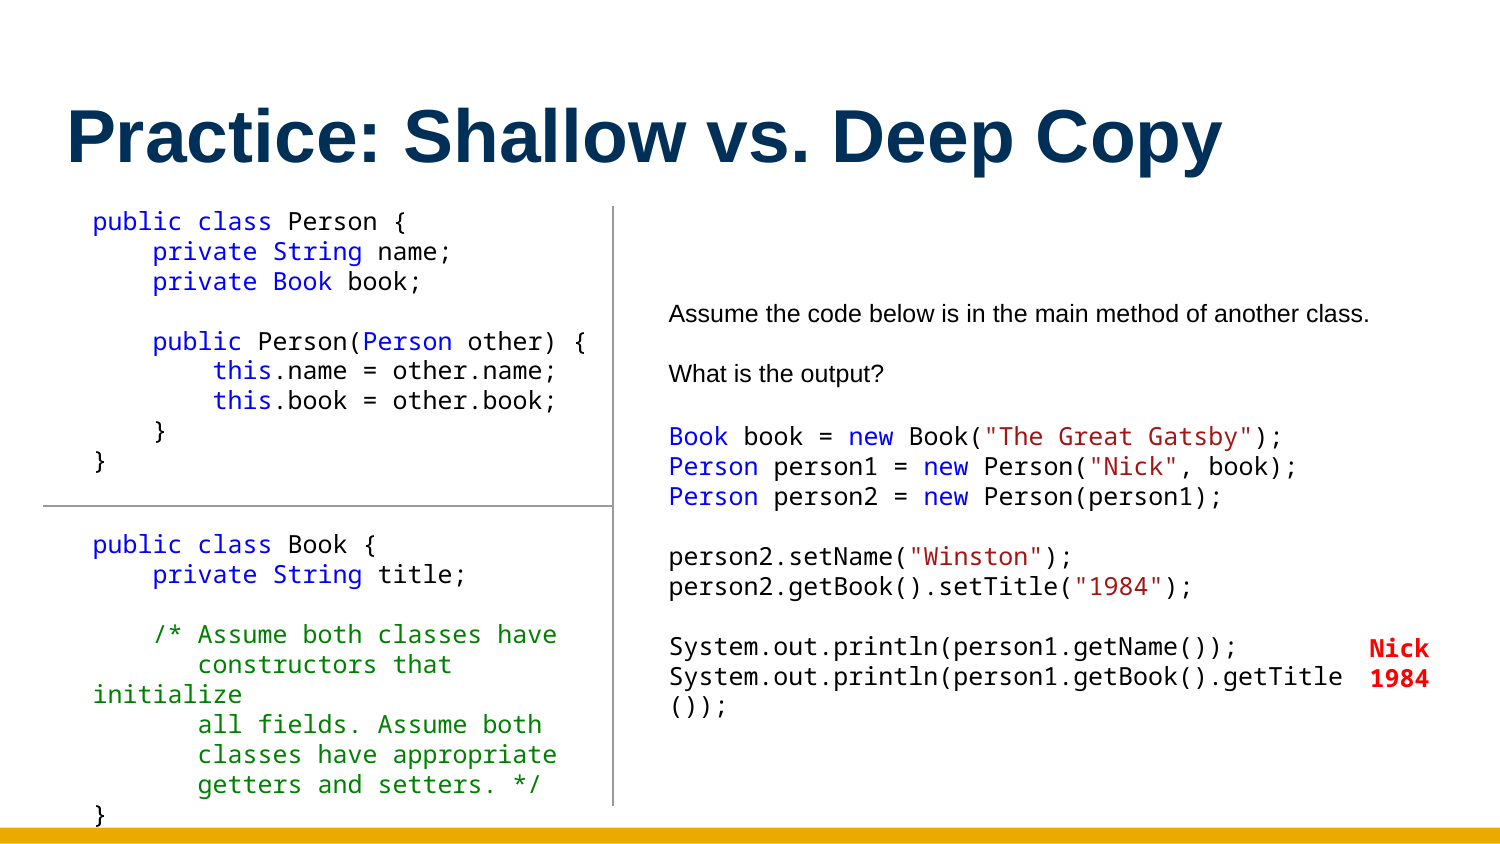

# Practice: Shallow vs. Deep Copy
public class Person {
    private String name;
    private Book book;
    public Person(Person other) {
        this.name = other.name;
        this.book = other.book;
    }
}
Assume the code below is in the main method of another class.
What is the output?
Book book = new Book("The Great Gatsby");
Person person1 = new Person("Nick", book);
Person person2 = new Person(person1);
person2.setName("Winston");
person2.getBook().setTitle("1984");
System.out.println(person1.getName());
System.out.println(person1.getBook().getTitle());
public class Book {
    private String title;
 /* Assume both classes have
 constructors that initialize
 all fields. Assume both
 classes have appropriate
 getters and setters. */
}
Nick
1984